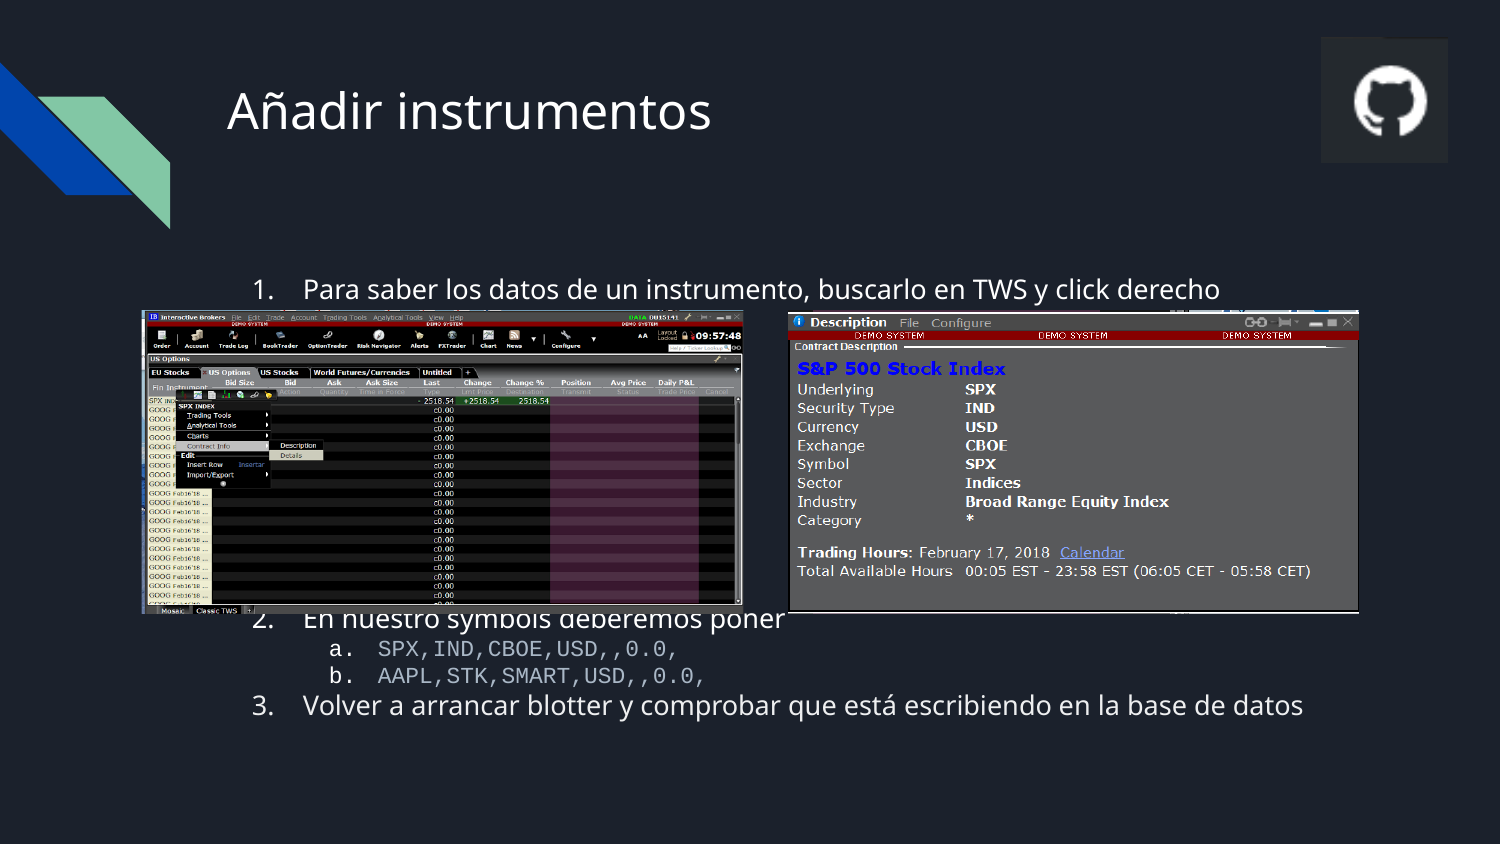

# Añadir instrumentos
Para saber los datos de un instrumento, buscarlo en TWS y click derecho
En nuestro symbols deberemos poner
SPX,IND,CBOE,USD,,0.0,
AAPL,STK,SMART,USD,,0.0,
Volver a arrancar blotter y comprobar que está escribiendo en la base de datos